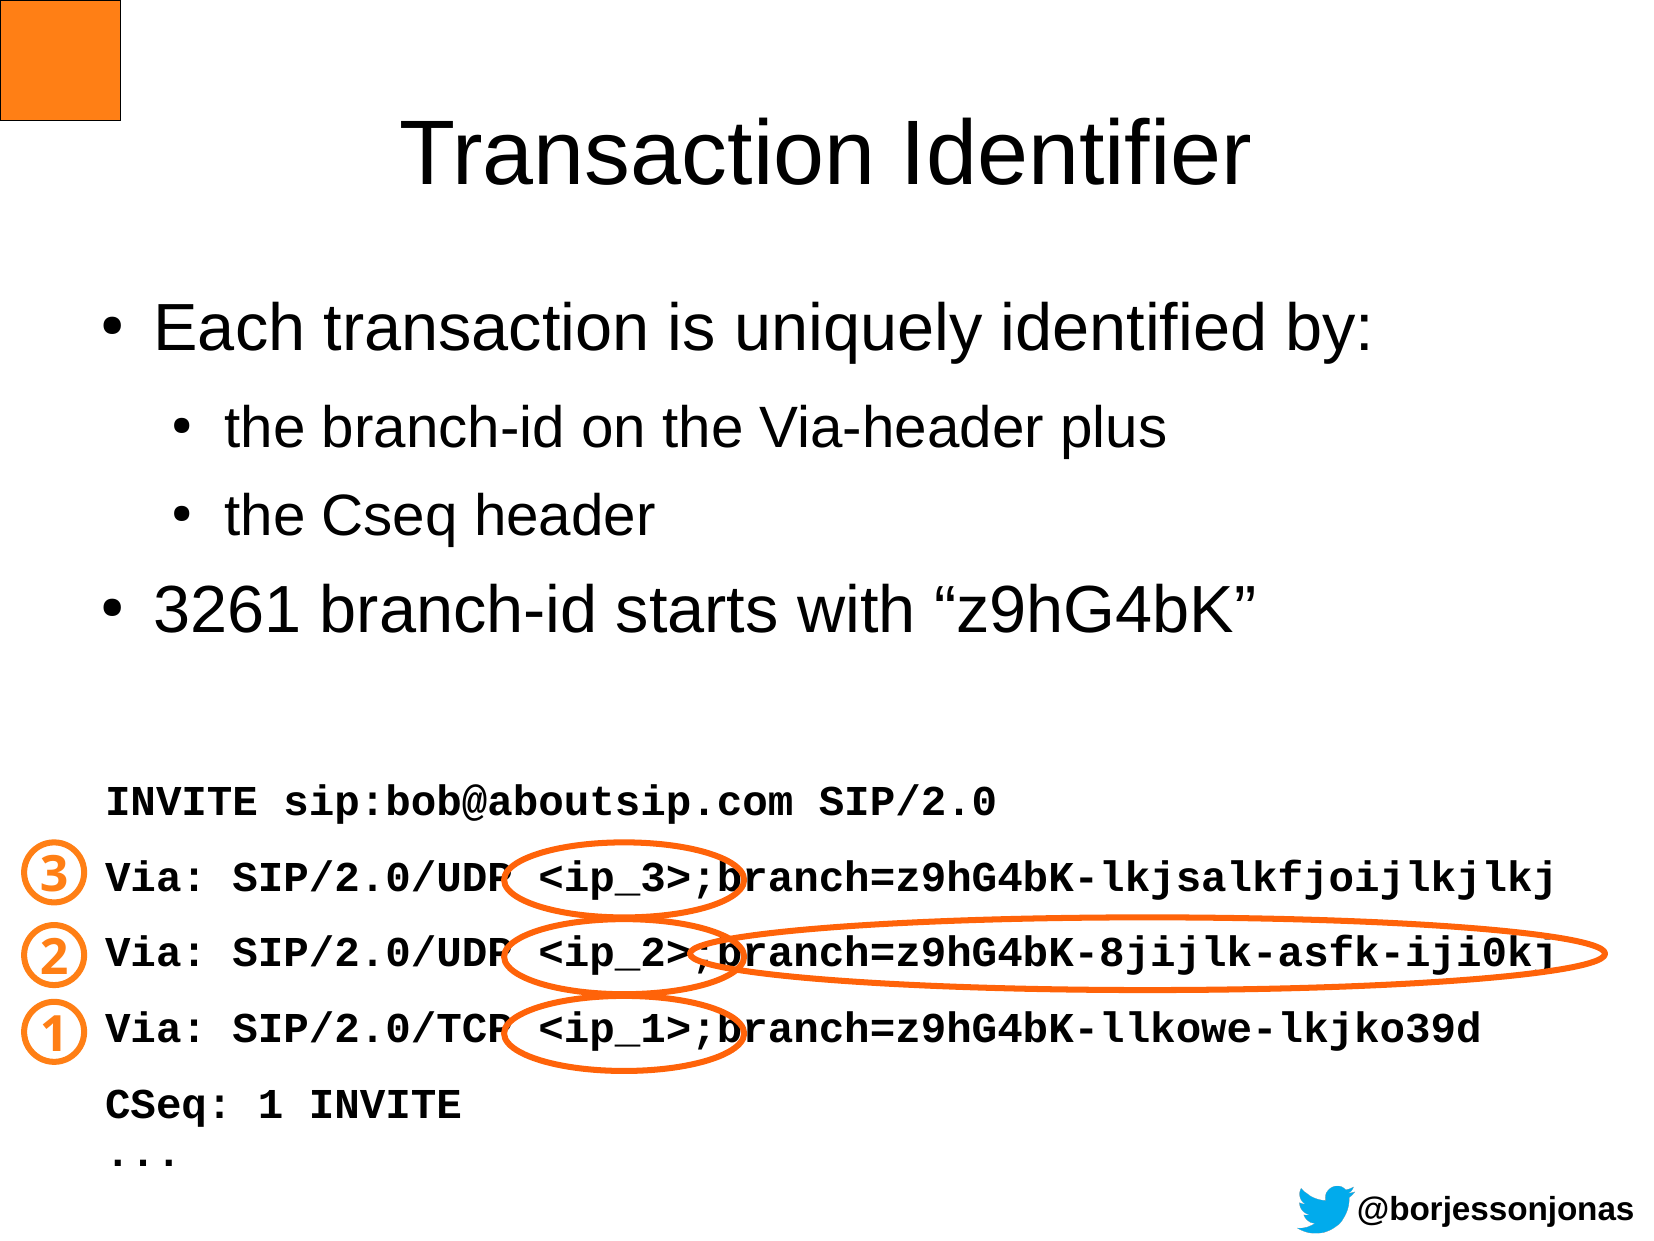

# Transaction Identifier
Each transaction is uniquely identified by:
the branch-id on the Via-header plus
the Cseq header
3261 branch-id starts with “z9hG4bK”
INVITE sip:bob@aboutsip.com SIP/2.0
Via: SIP/2.0/UDP <ip_3>;branch=z9hG4bK-lkjsalkfjoijlkjlkj
Via: SIP/2.0/UDP <ip_2>;branch=z9hG4bK-8jijlk-asfk-iji0kj
Via: SIP/2.0/TCP <ip_1>;branch=z9hG4bK-llkowe-lkjko39d
CSeq: 1 INVITE
...
3
2
1